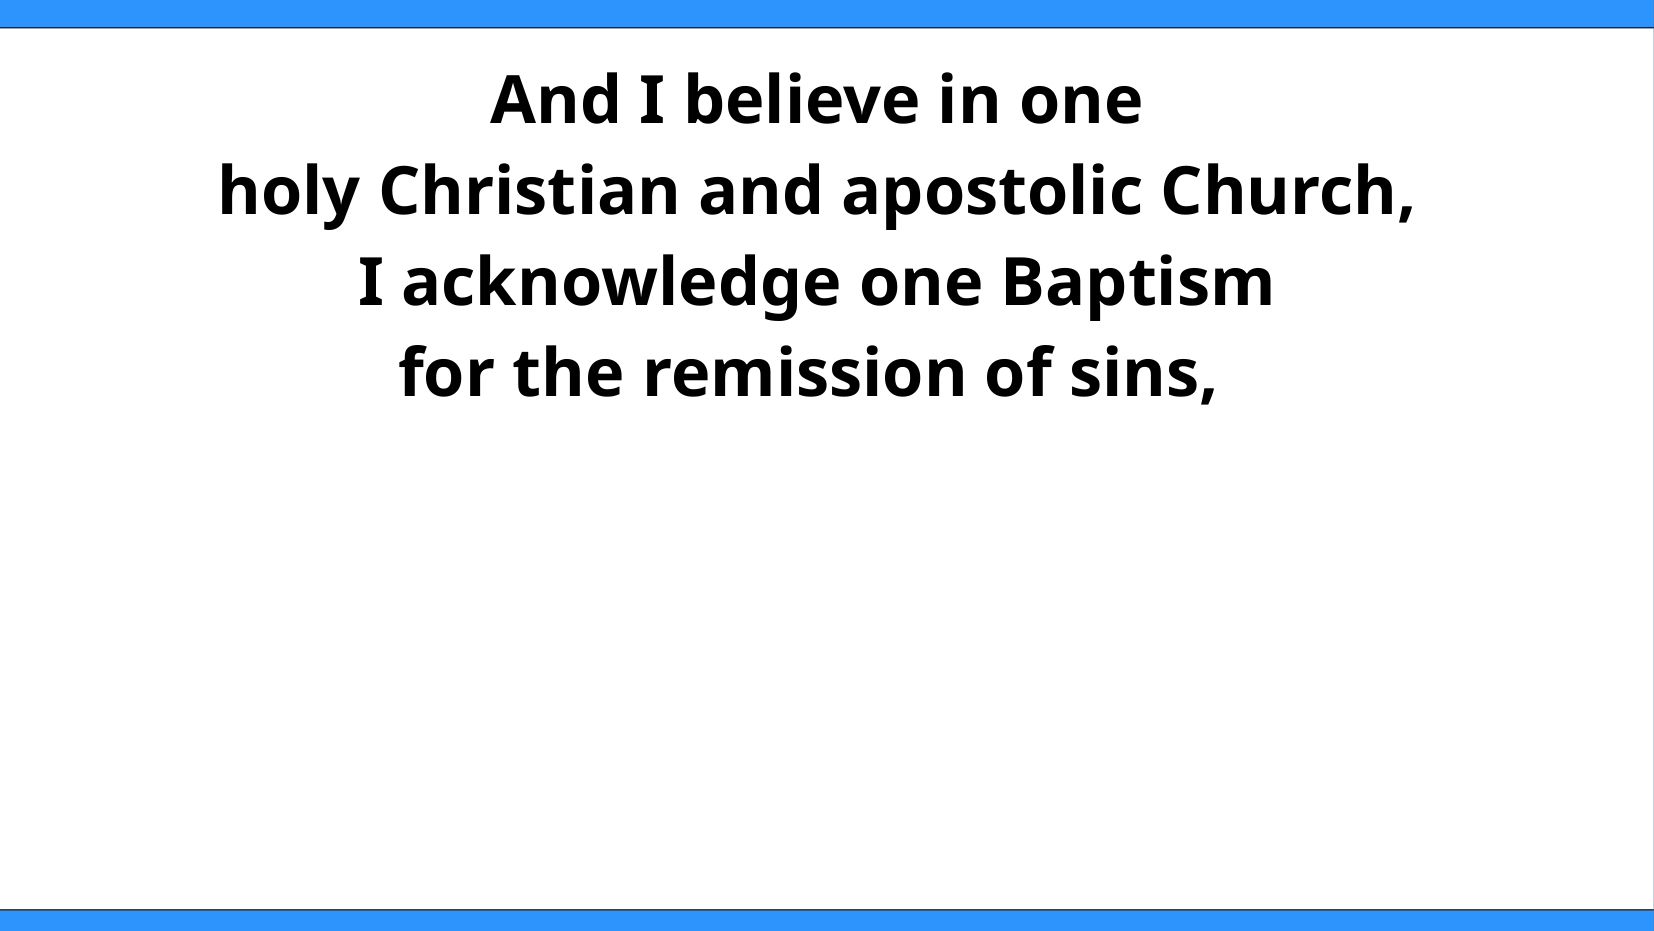

And I believe in one
holy Christian and apostolic Church,
I acknowledge one Baptism
for the remission of sins,